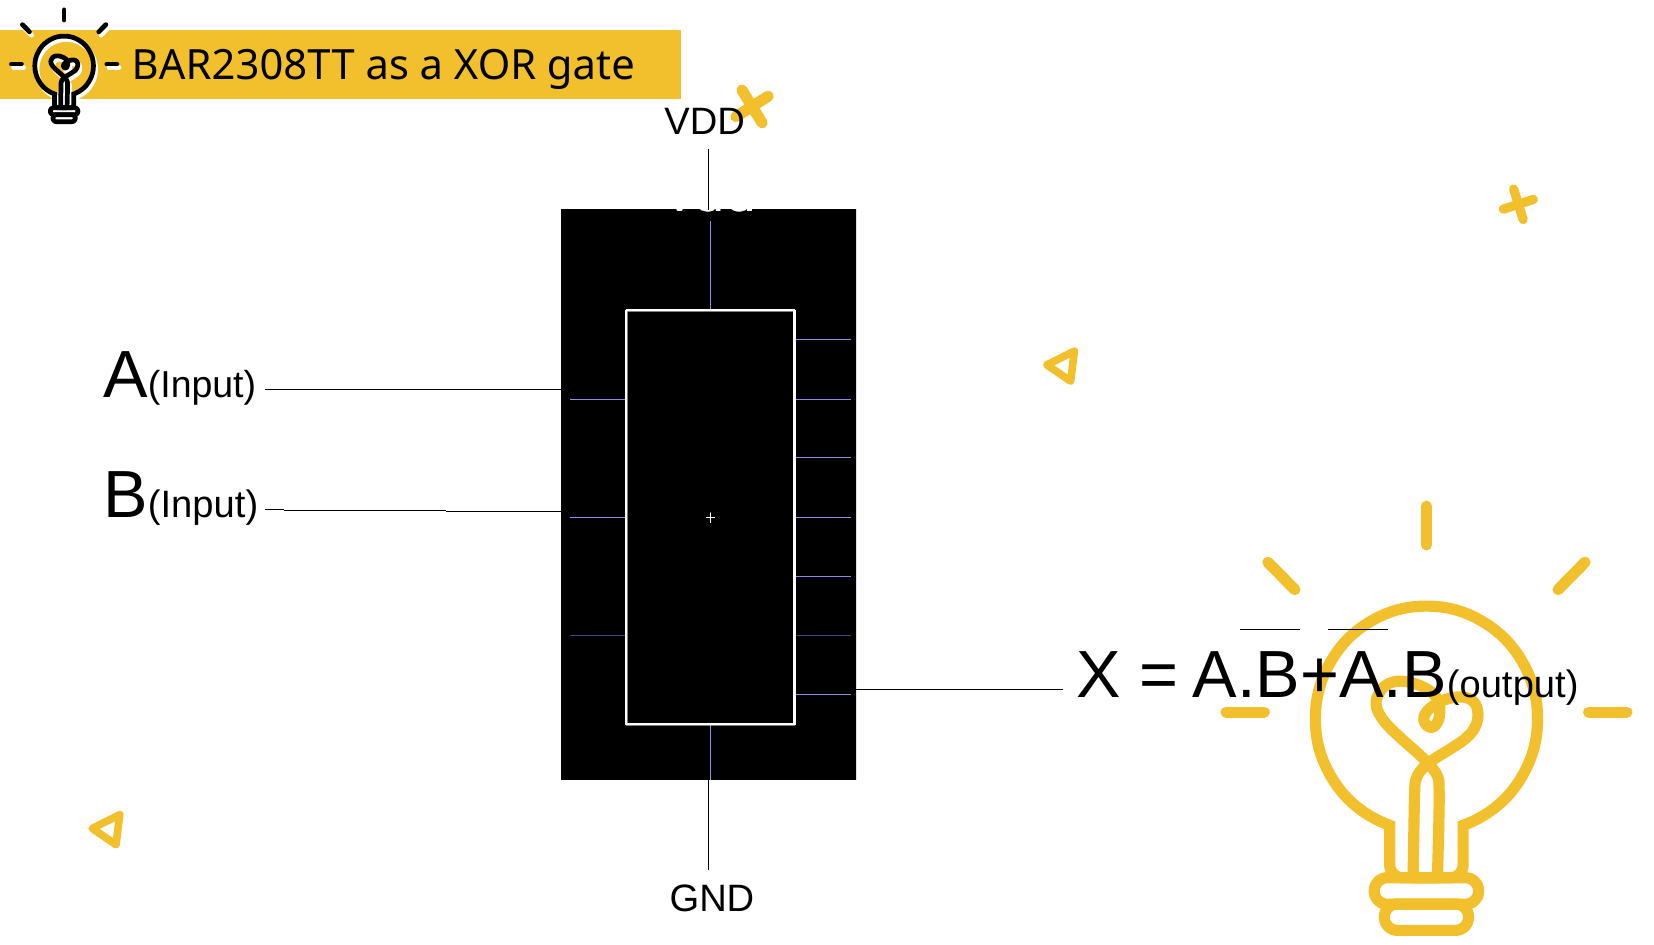

# BAR2308TT as a XOR gate
VDD
A(Input)
B(Input)
X = A.B+A.B(output)
GND